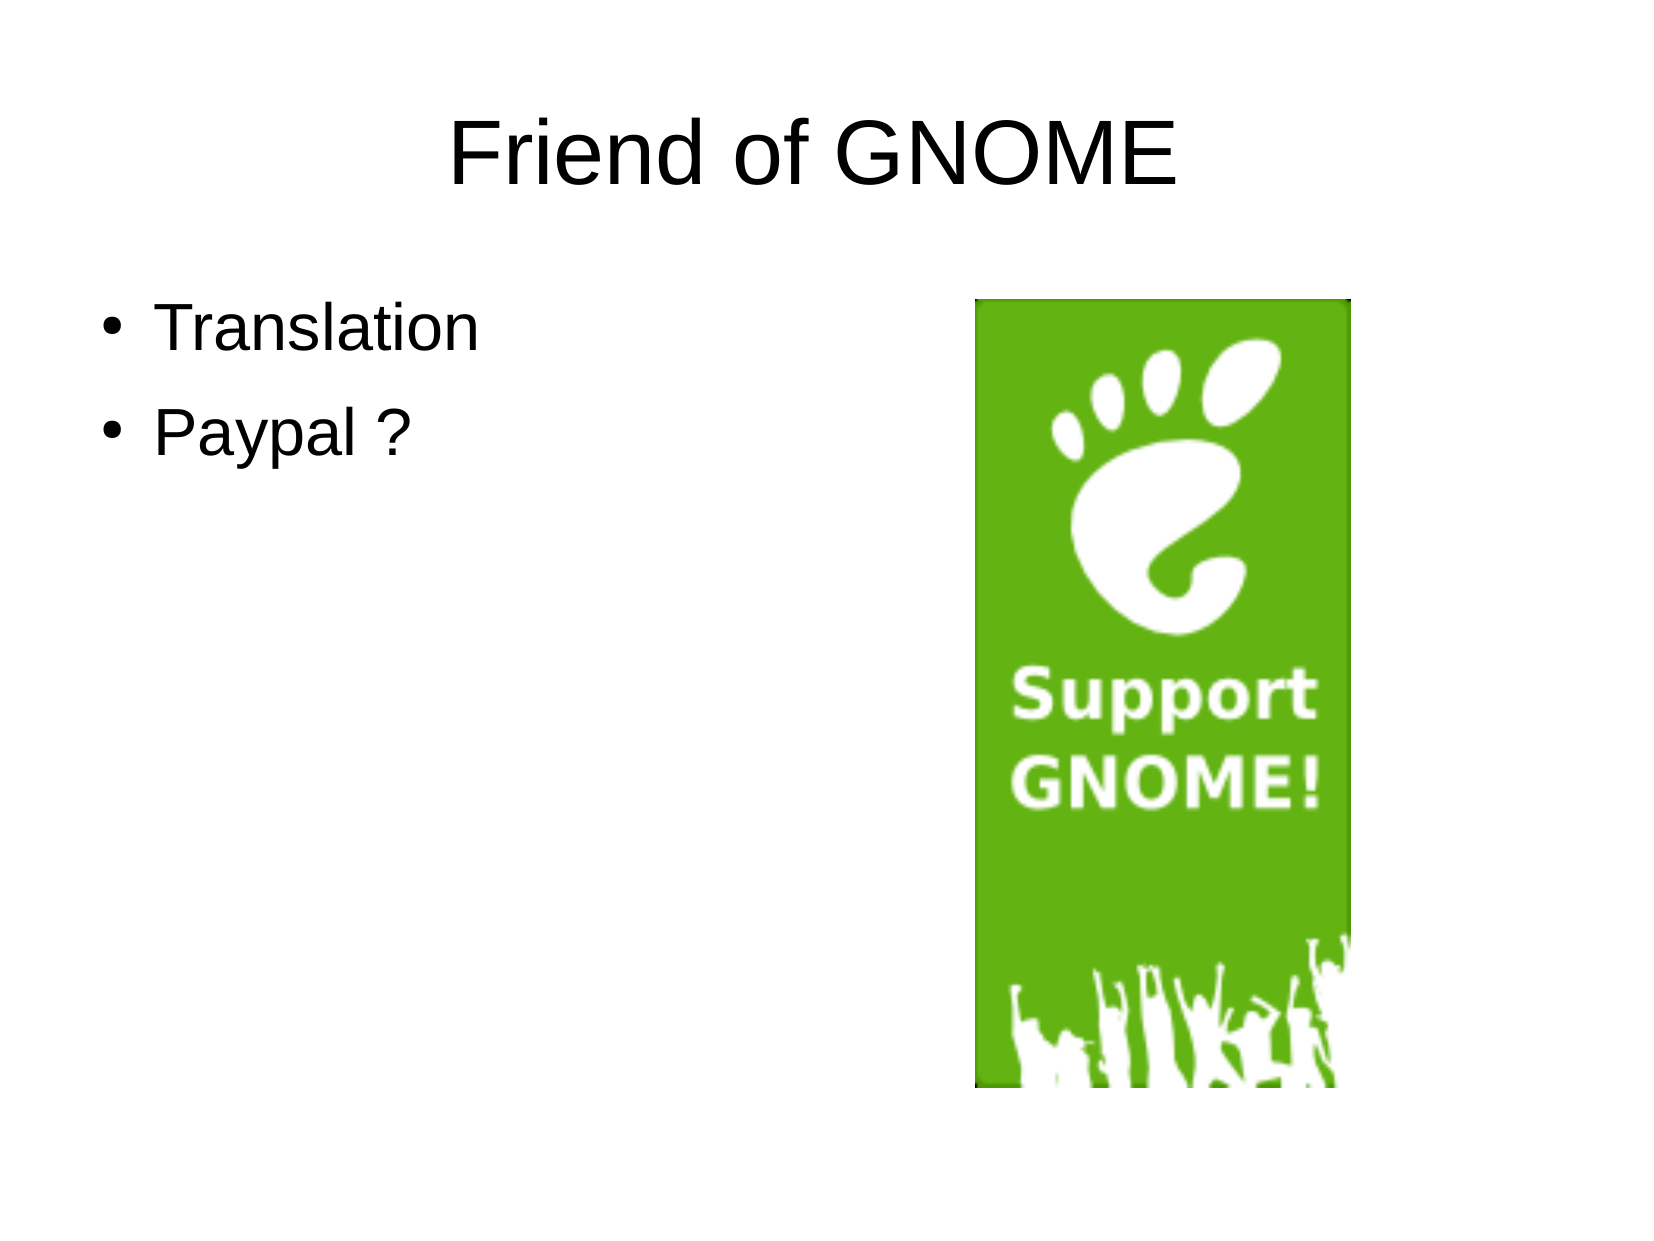

# Friend of GNOME
Translation
Paypal ?